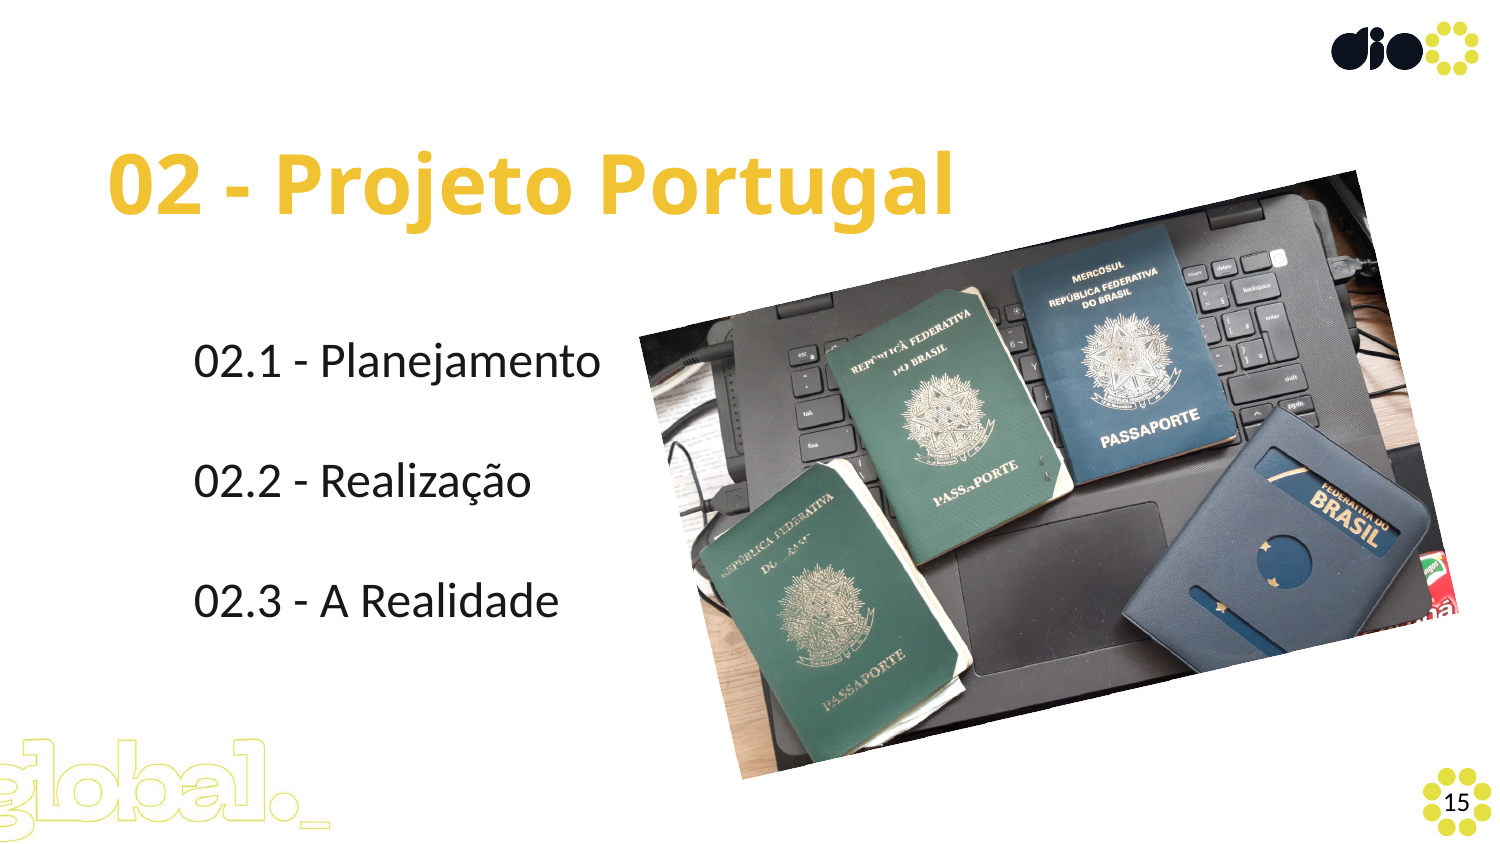

02 - Projeto Portugal
02.1 - Planejamento
02.2 - Realização
02.3 - A Realidade